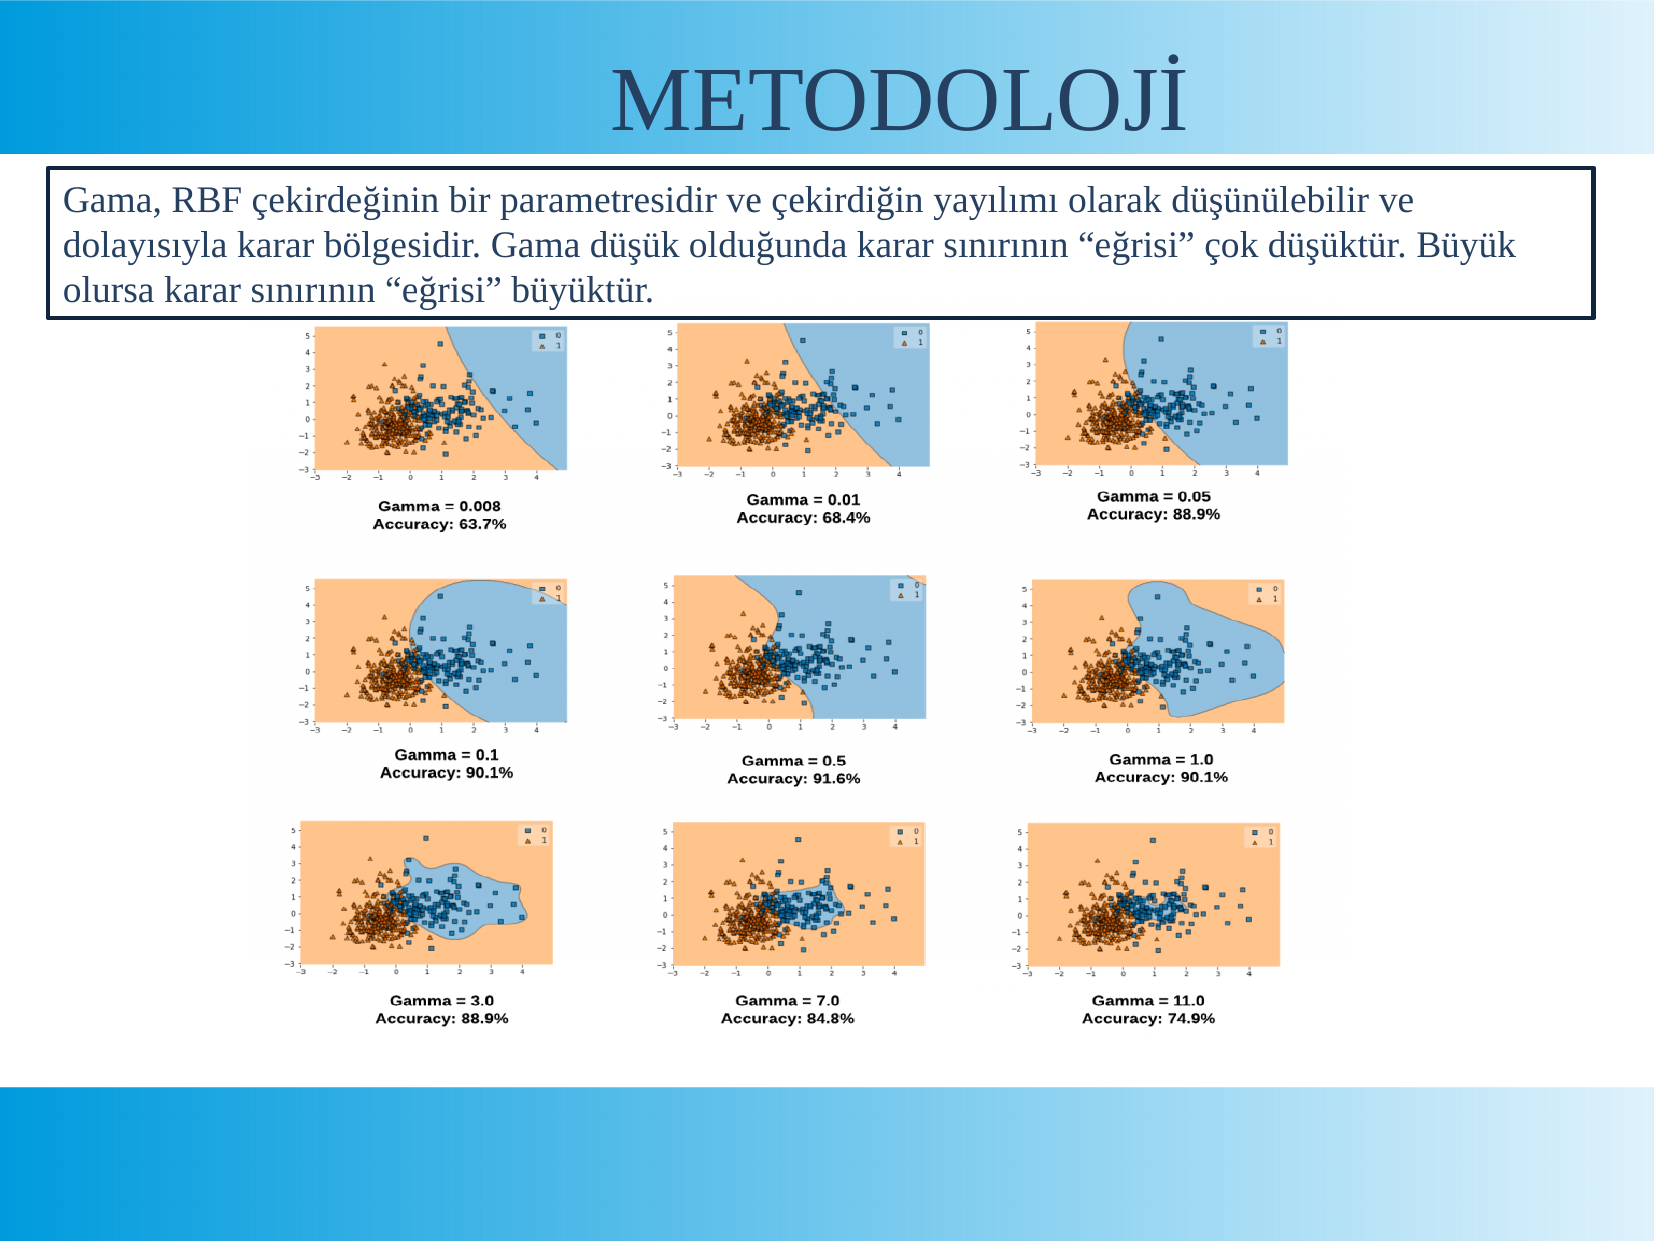

# METODOLOJİ
Gama, RBF çekirdeğinin bir parametresidir ve çekirdiğin yayılımı olarak düşünülebilir ve dolayısıyla karar bölgesidir. Gama düşük olduğunda karar sınırının “eğrisi” çok düşüktür. Büyük olursa karar sınırının “eğrisi” büyüktür.